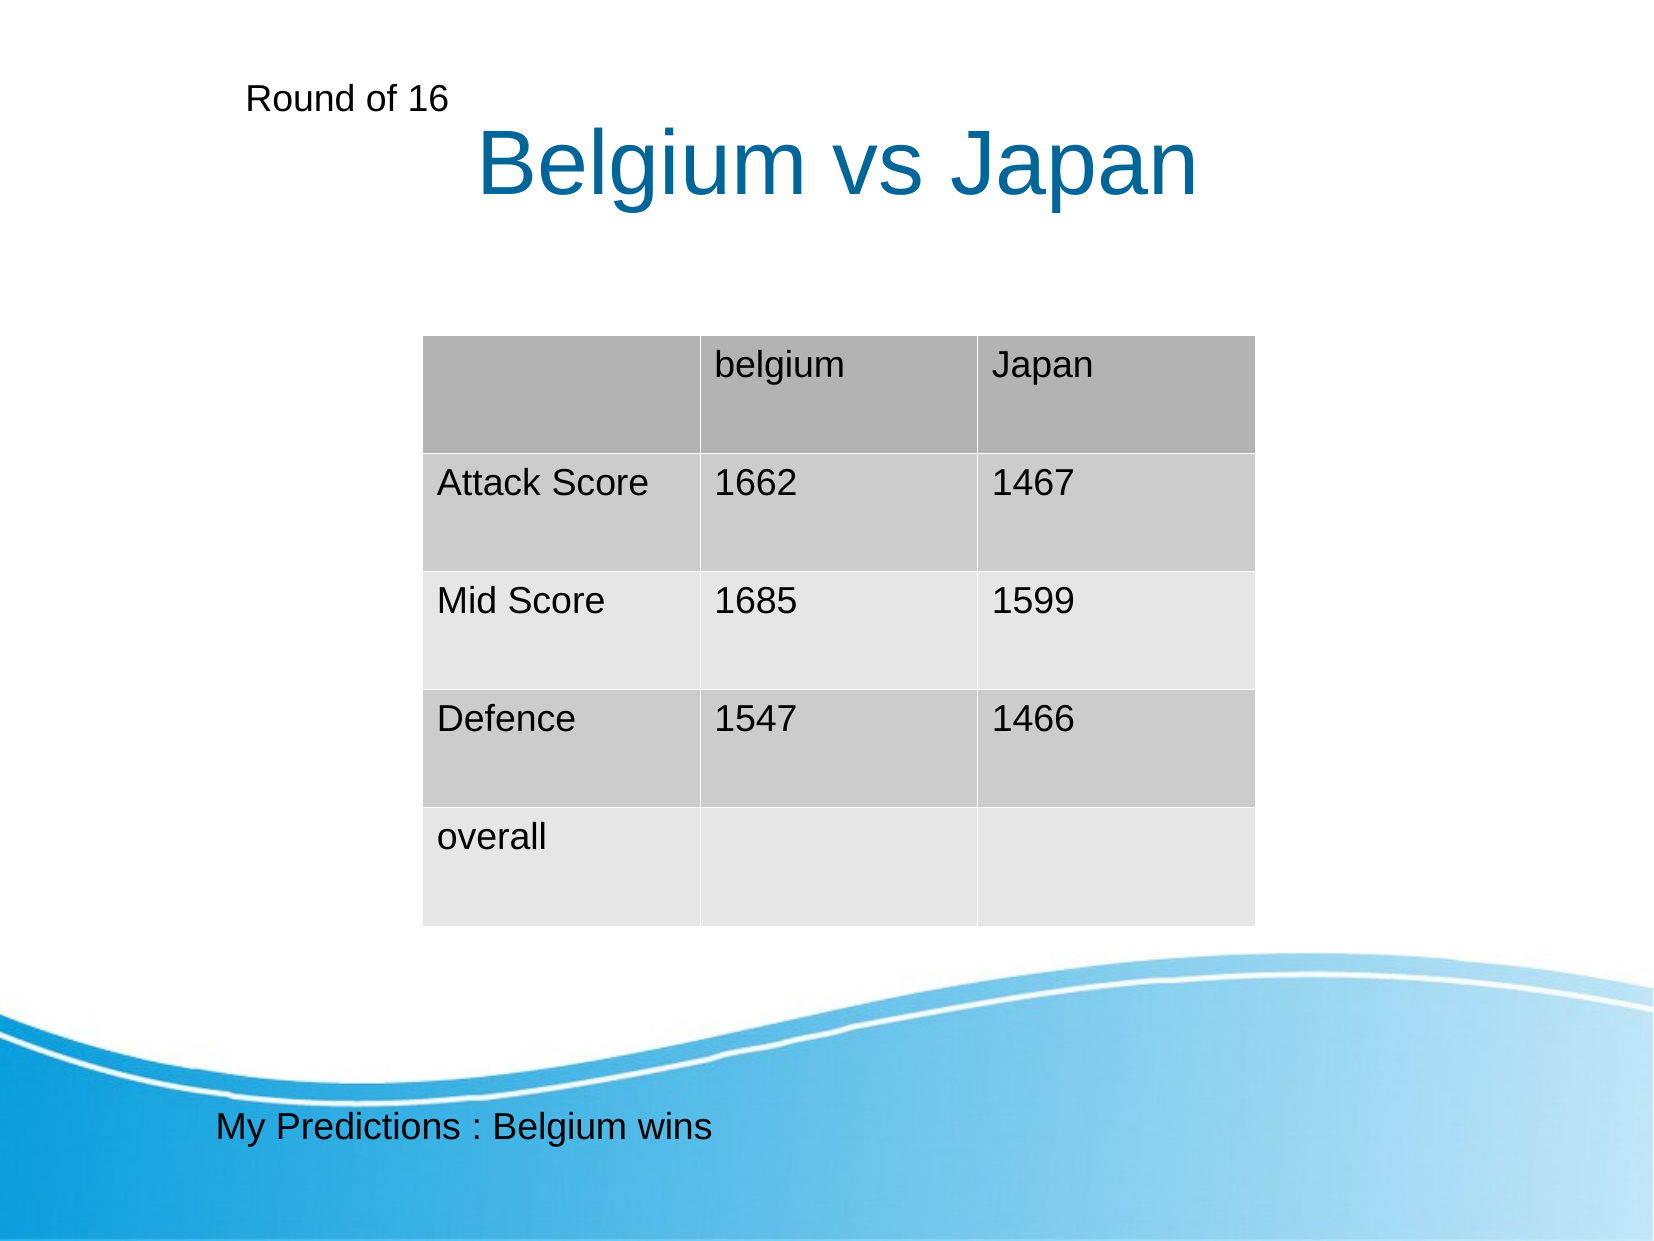

# Belgium vs Japan
Round of 16
| | belgium | Japan |
| --- | --- | --- |
| Attack Score | 1662 | 1467 |
| Mid Score | 1685 | 1599 |
| Defence | 1547 | 1466 |
| overall | | |
My Predictions : Belgium wins